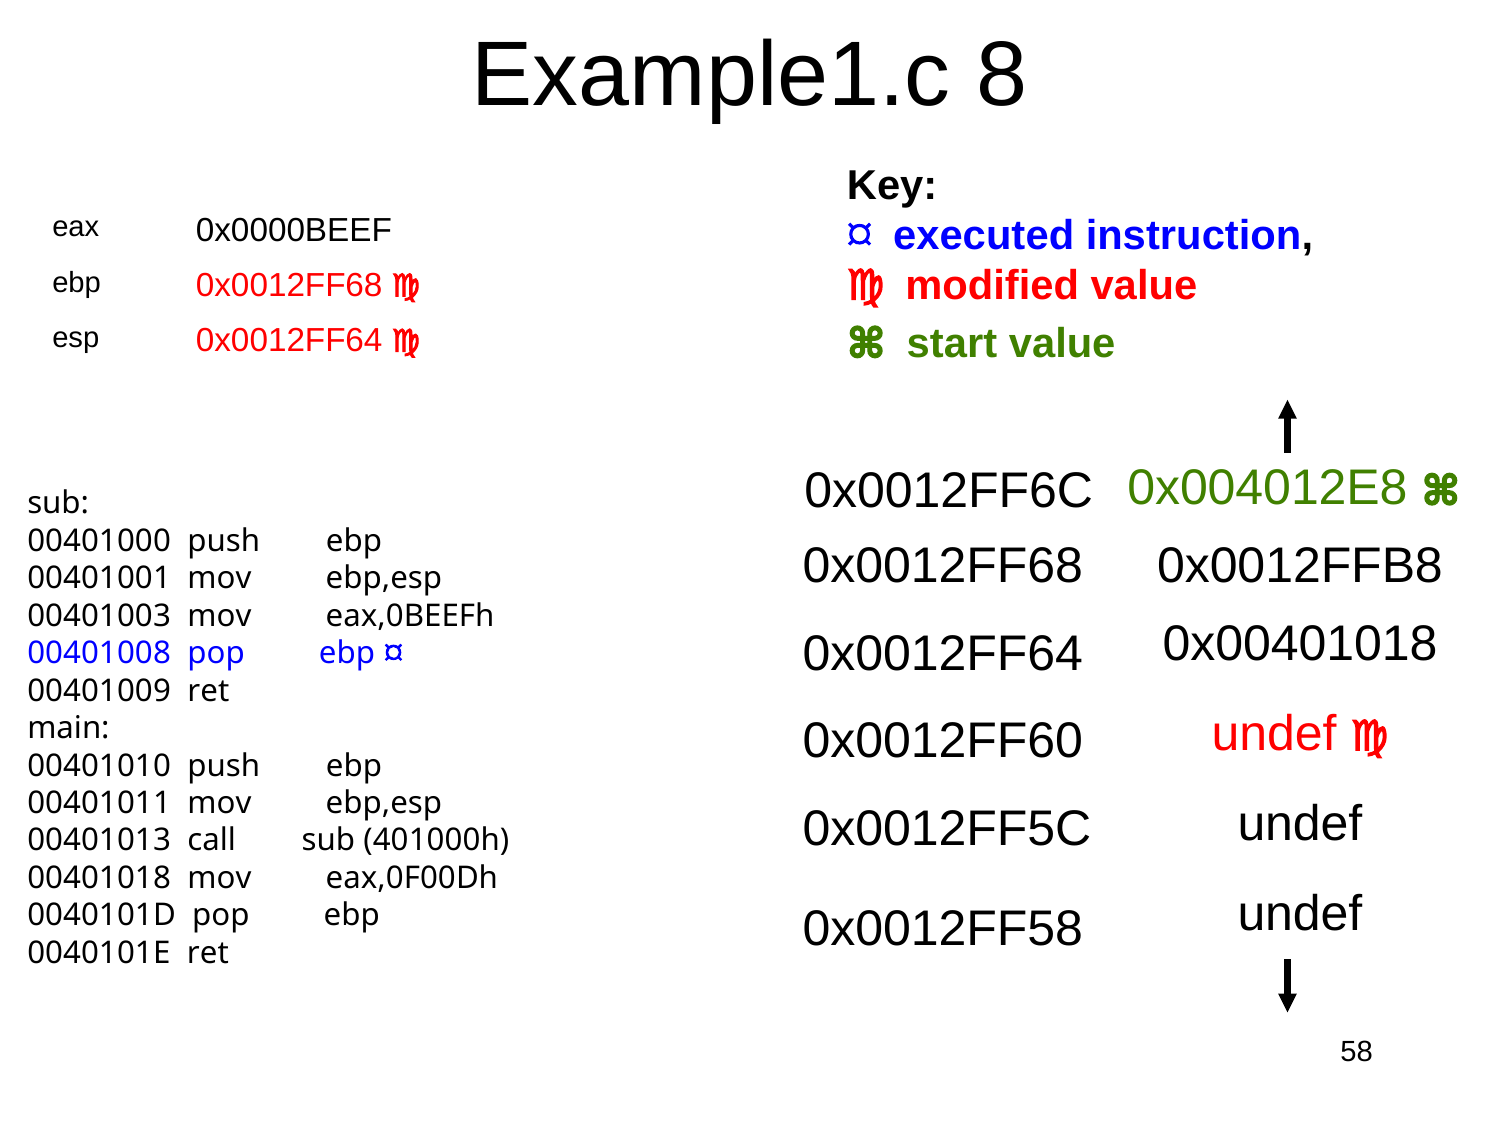

# Example1.c 8
Key:
executed instruction,
modified value
start value
| eax | 0x0000BEEF |
| --- | --- |
| ebp | 0x0012FF68  |
| esp | 0x0012FF64  |
| 0x004012E8  |
| --- |
0x0012FF6C
sub:
00401000 push ebp
00401001 mov ebp,esp
00401003 mov eax,0BEEFh
00401008 pop ebp 
00401009 ret
main:
00401010 push ebp
00401011 mov ebp,esp
00401013 call sub (401000h)
00401018 mov eax,0F00Dh
0040101D pop ebp
0040101E ret
0x0012FF68
| 0x0012FFB8 |
| --- |
| 0x00401018 |
| undef  |
| undef |
| undef |
0x0012FF64
0x0012FF60
0x0012FF5C
0x0012FF58